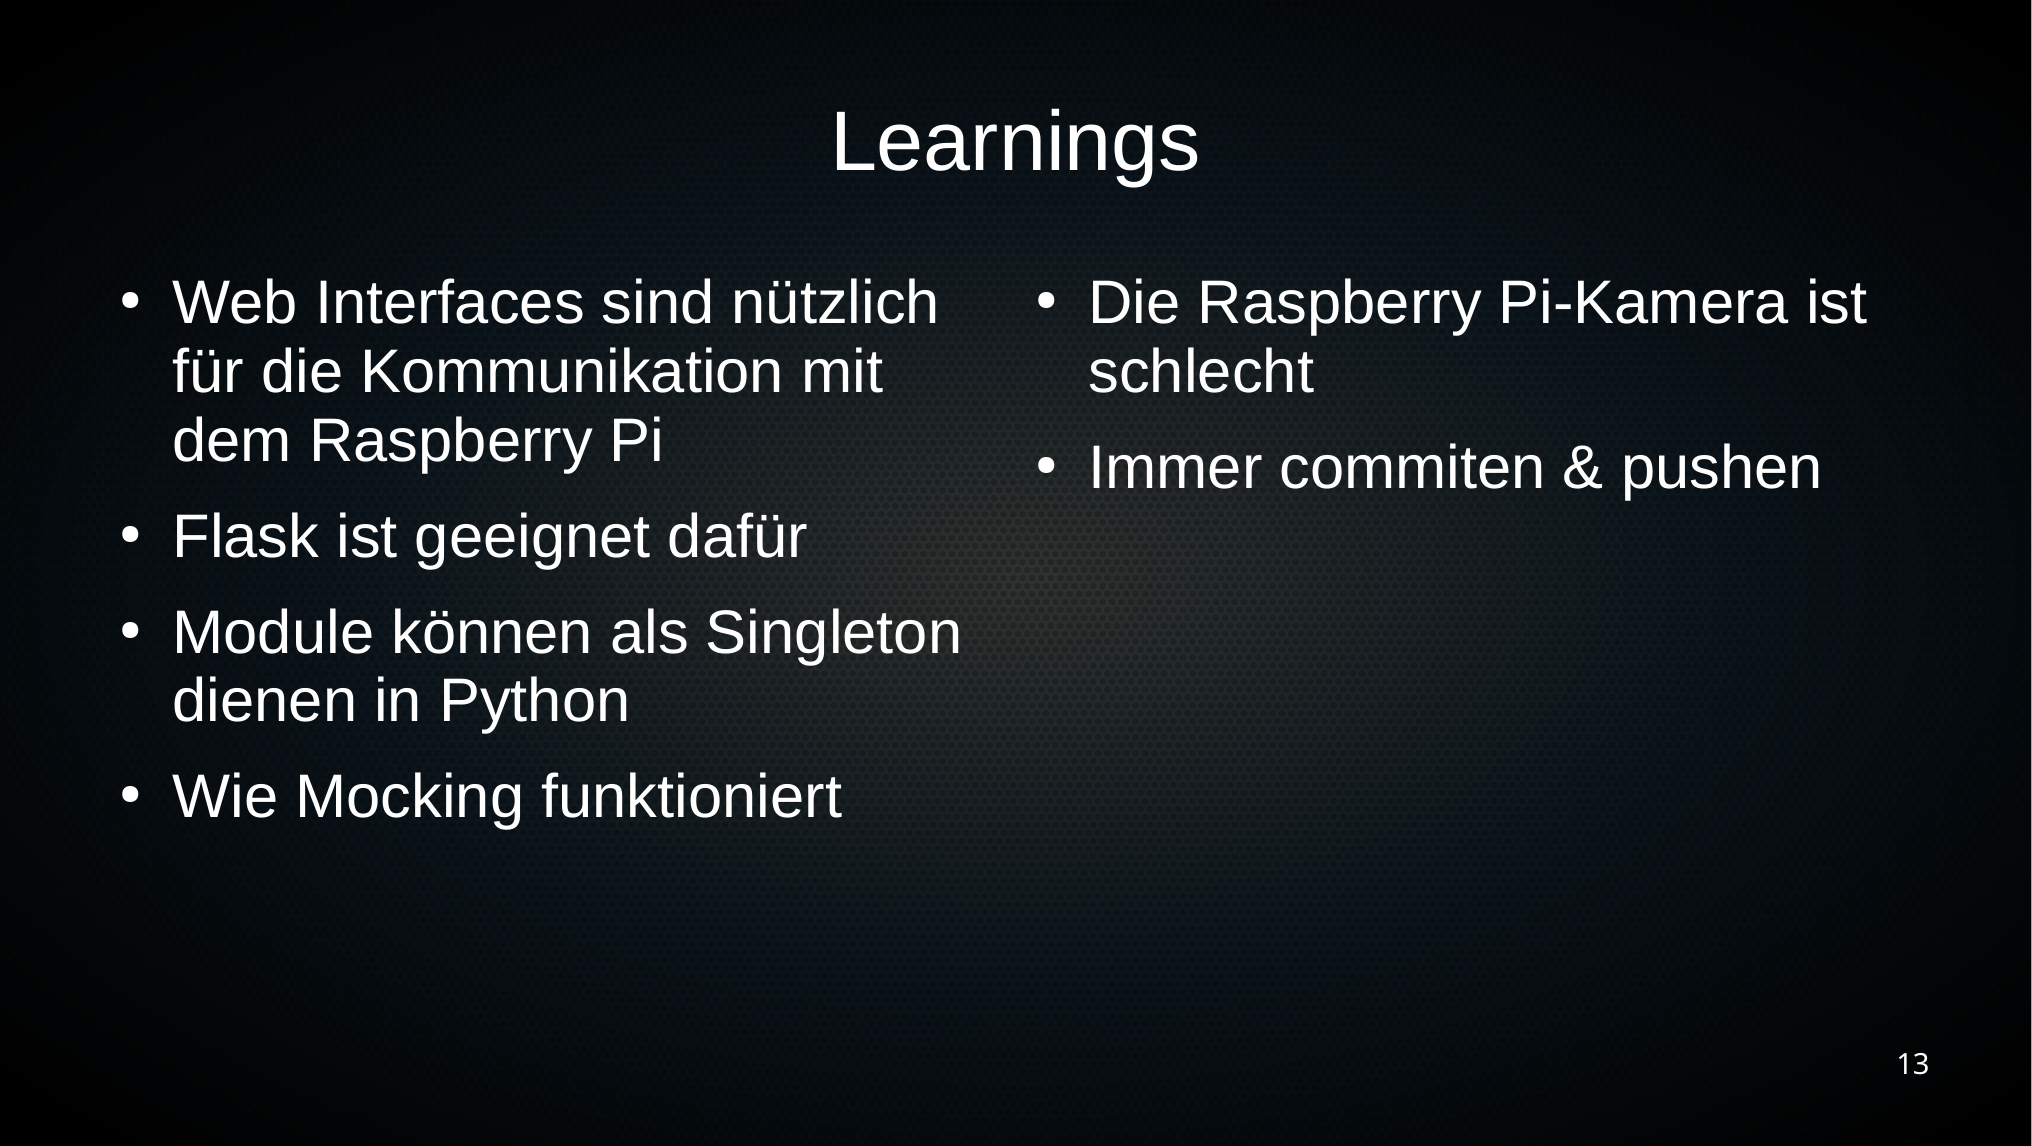

# Learnings
Web Interfaces sind nützlich für die Kommunikation mit dem Raspberry Pi
Flask ist geeignet dafür
Module können als Singleton dienen in Python
Wie Mocking funktioniert
Die Raspberry Pi-Kamera ist schlecht
Immer commiten & pushen
13